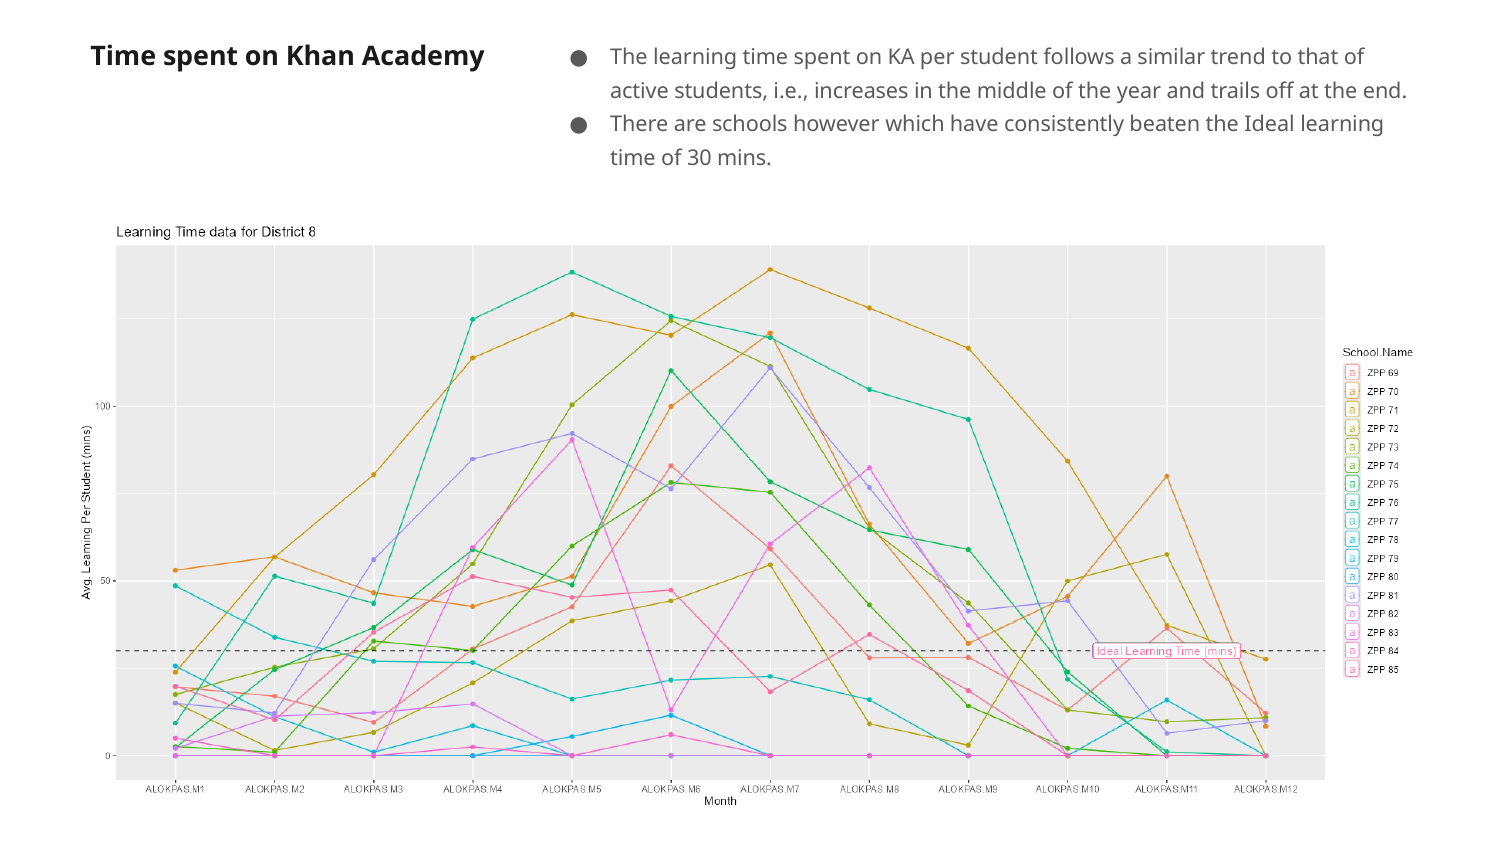

# Time spent on Khan Academy
The learning time spent on KA per student follows a similar trend to that of active students, i.e., increases in the middle of the year and trails off at the end.
There are schools however which have consistently beaten the Ideal learning time of 30 mins.